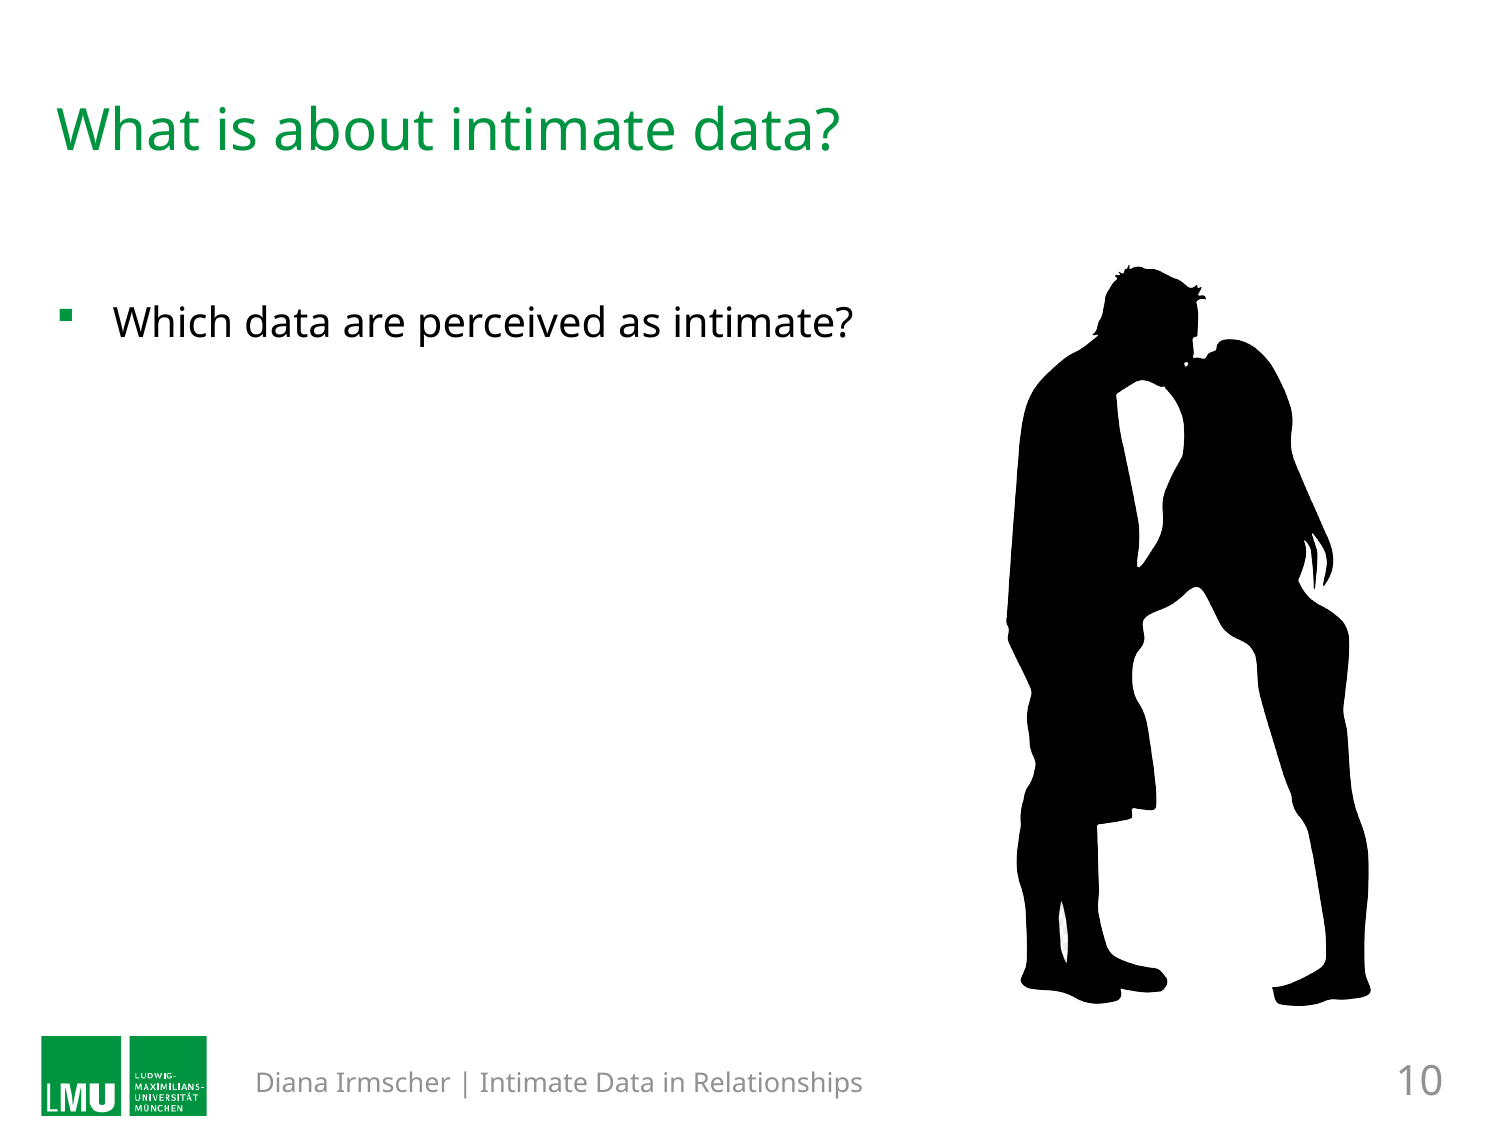

What is about intimate data?
# Which data are perceived as intimate?
Diana Irmscher | Intimate Data in Relationships